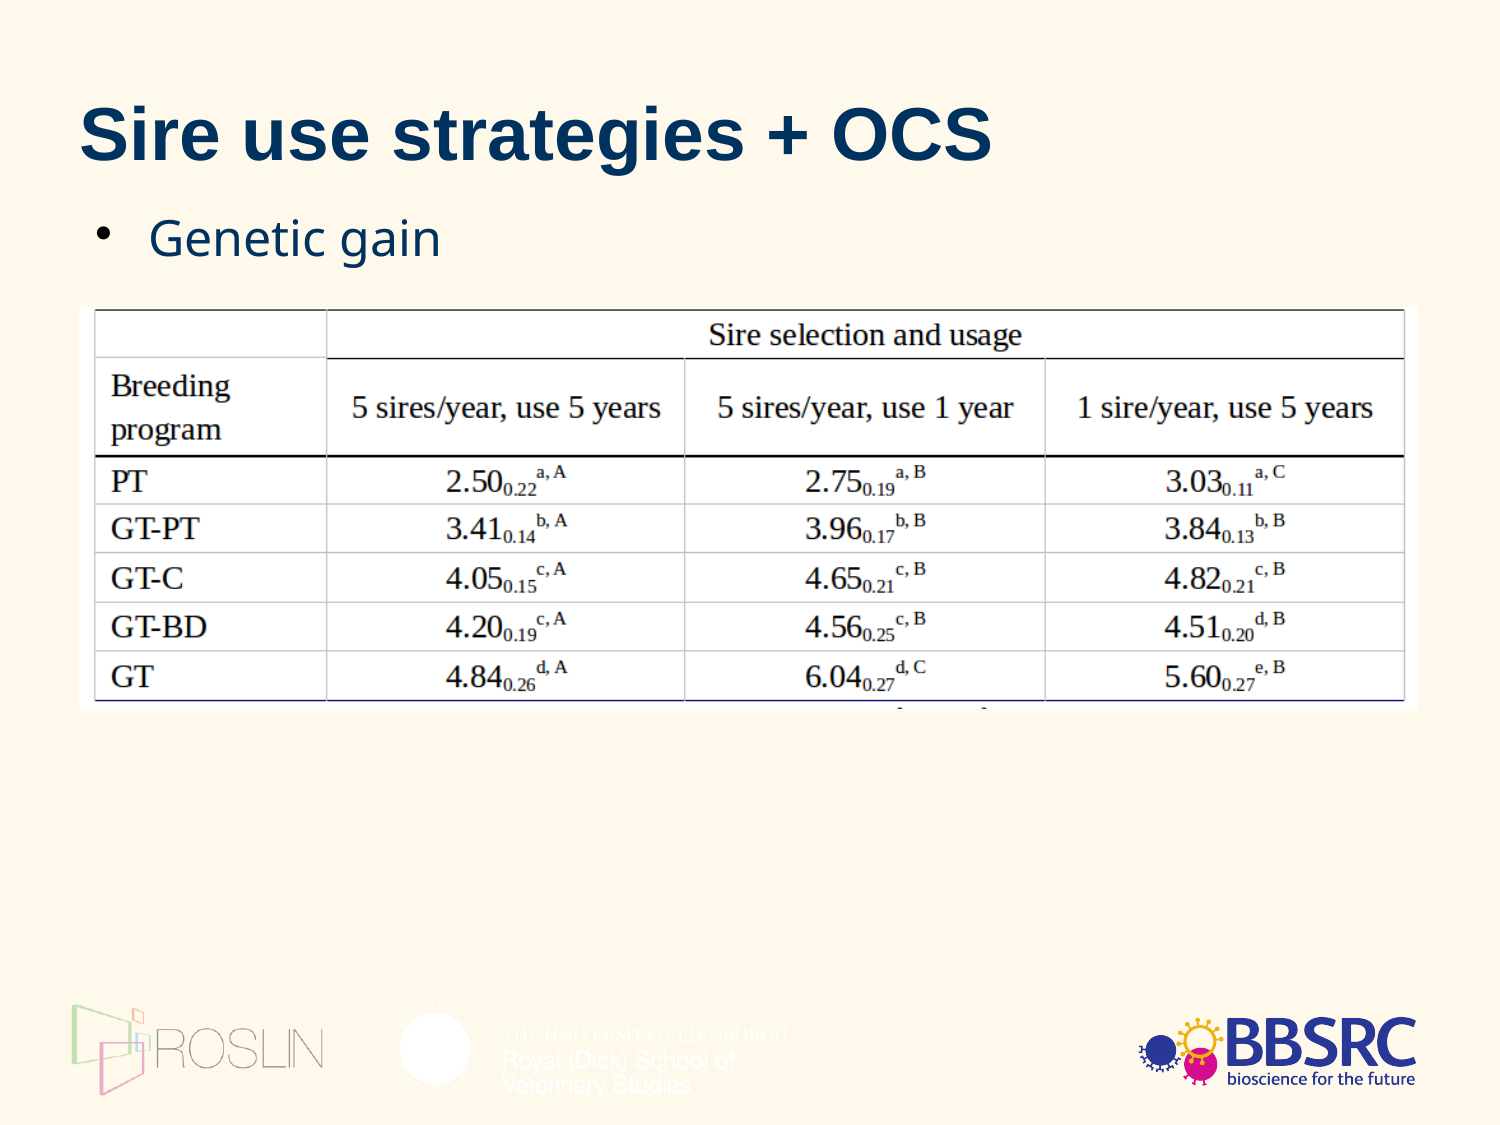

Sire use strategies + OCS
Genetic gain